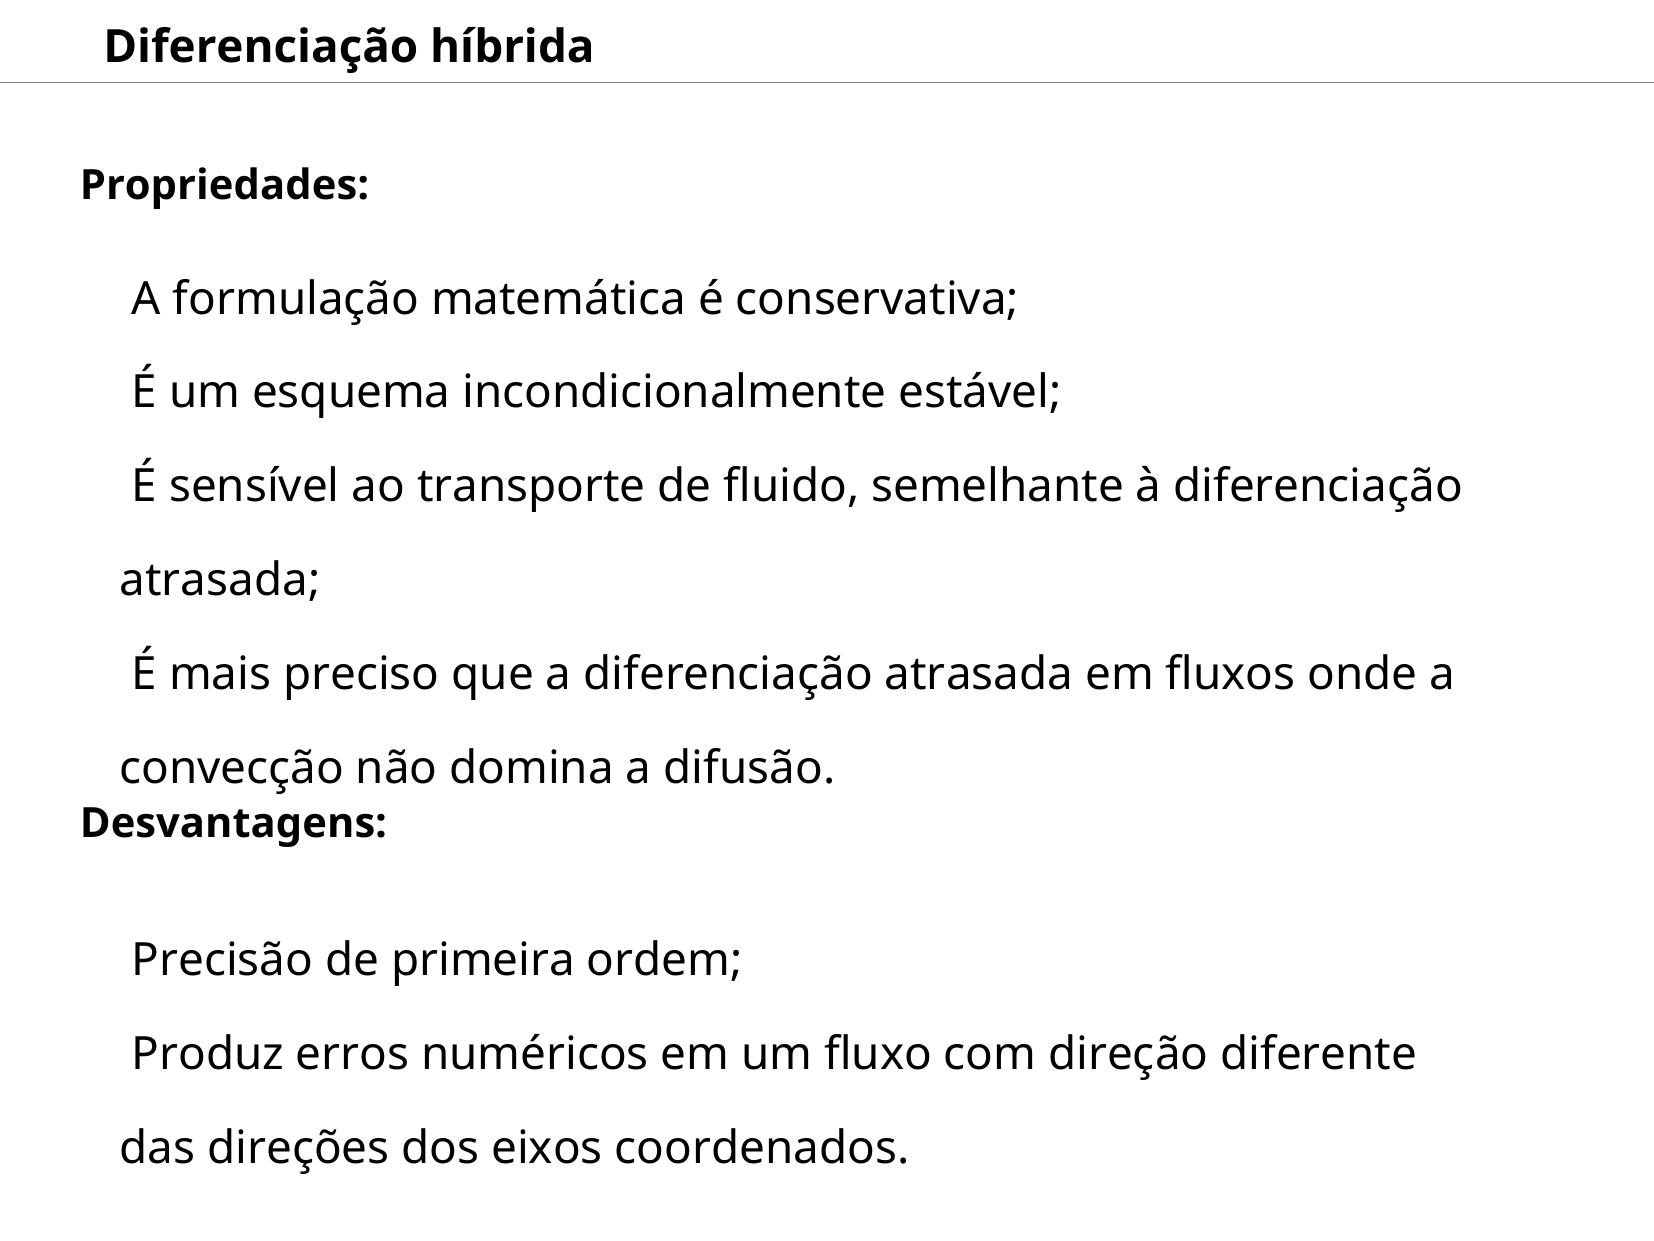

Diferenciação híbrida
Propriedades:
 A formulação matemática é conservativa;
 É um esquema incondicionalmente estável;
 É sensível ao transporte de fluido, semelhante à diferenciação
atrasada;
 É mais preciso que a diferenciação atrasada em fluxos onde a
convecção não domina a difusão.
Desvantagens:
 Precisão de primeira ordem;
 Produz erros numéricos em um fluxo com direção diferente
das direções dos eixos coordenados.